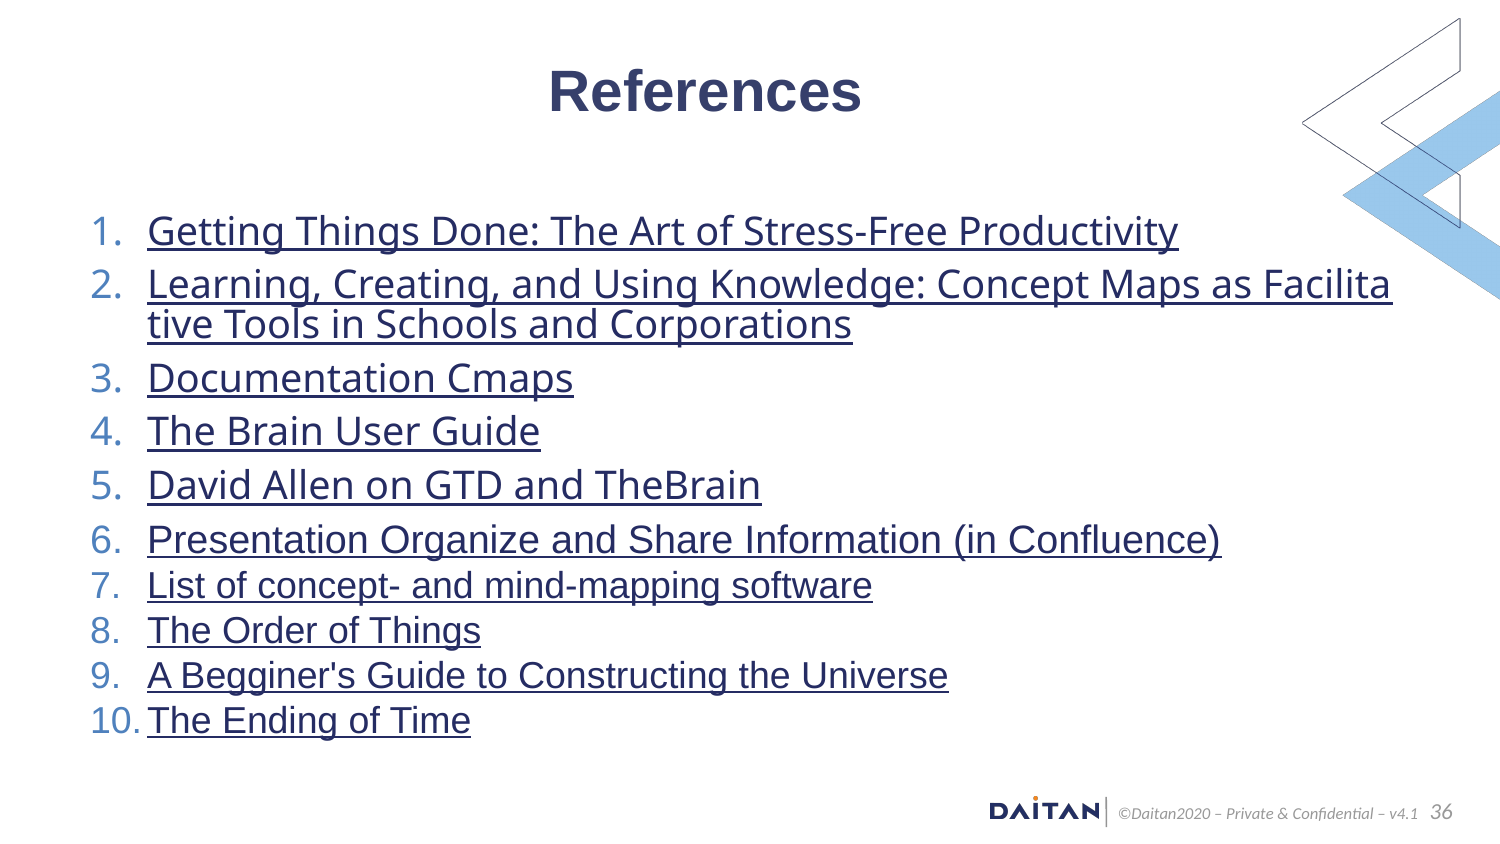

# References
Getting Things Done: The Art of Stress-Free Productivity
Learning, Creating, and Using Knowledge: Concept Maps as Facilitative Tools in Schools and Corporations
Documentation Cmaps
The Brain User Guide
David Allen on GTD and TheBrain
Presentation Organize and Share Information (in Confluence)
List of concept- and mind-mapping software
The Order of Things
A Begginer's Guide to Constructing the Universe
The Ending of Time